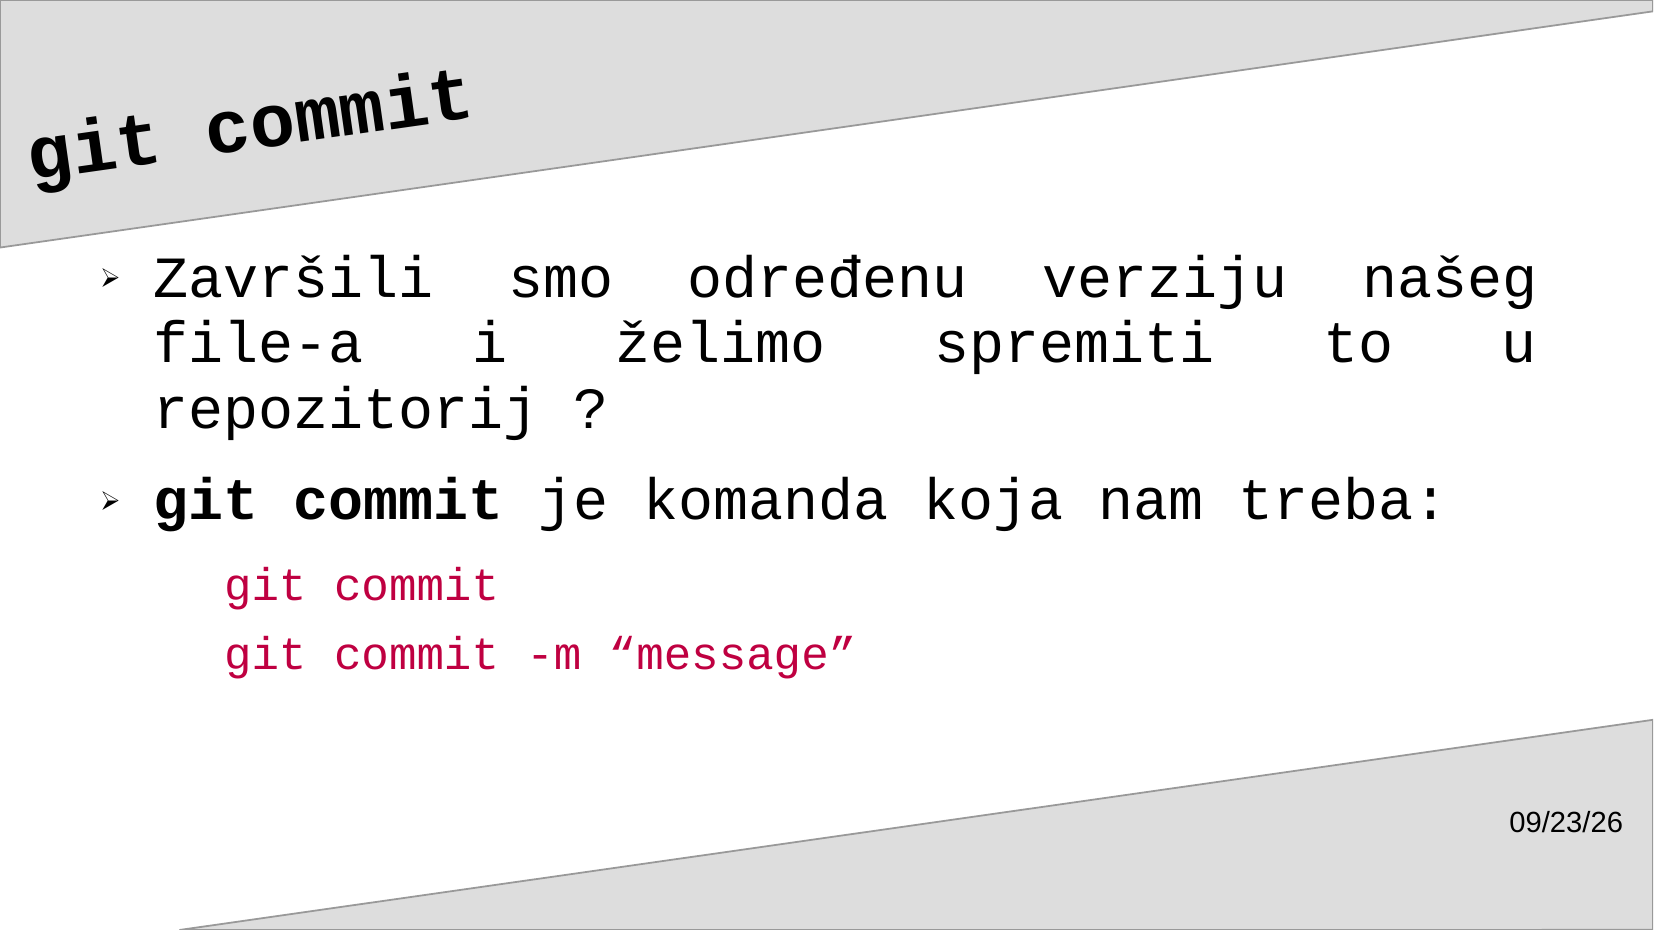

# git commit
Završili smo određenu verziju našeg file-a i želimo spremiti to u repozitorij ?
git commit je komanda koja nam treba:
git commit
git commit -m “message”
34